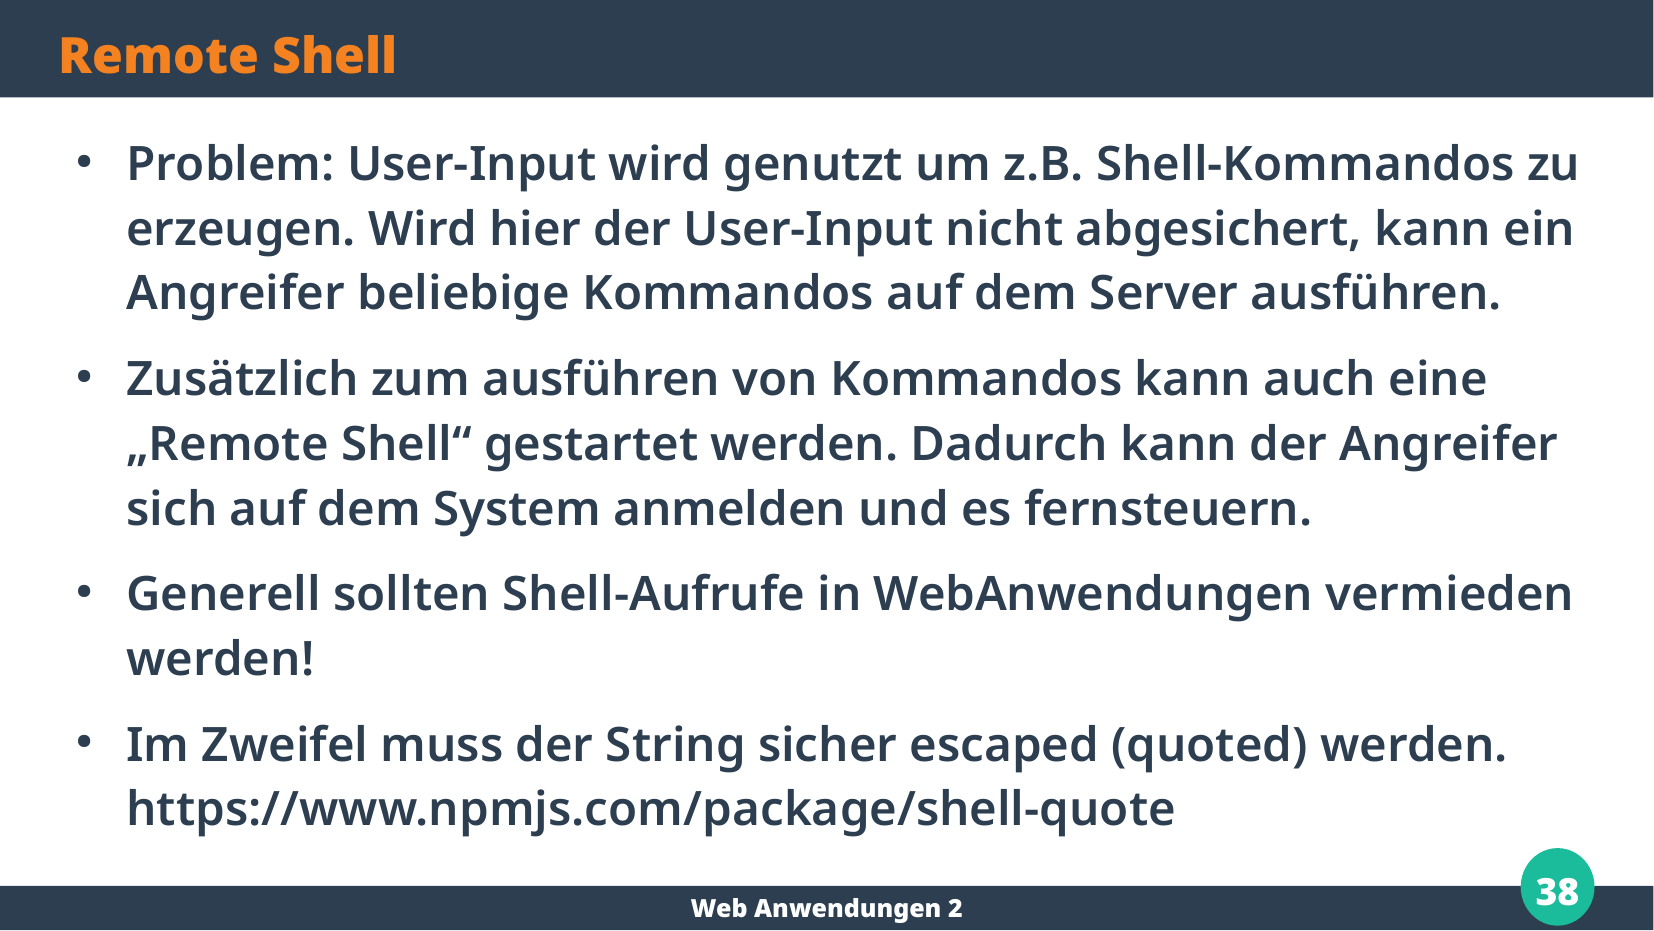

# Remote Shell
Problem: User-Input wird genutzt um z.B. Shell-Kommandos zu erzeugen. Wird hier der User-Input nicht abgesichert, kann ein Angreifer beliebige Kommandos auf dem Server ausführen.
Zusätzlich zum ausführen von Kommandos kann auch eine „Remote Shell“ gestartet werden. Dadurch kann der Angreifer sich auf dem System anmelden und es fernsteuern.
Generell sollten Shell-Aufrufe in WebAnwendungen vermieden werden!
Im Zweifel muss der String sicher escaped (quoted) werden.
https://www.npmjs.com/package/shell-quote
38